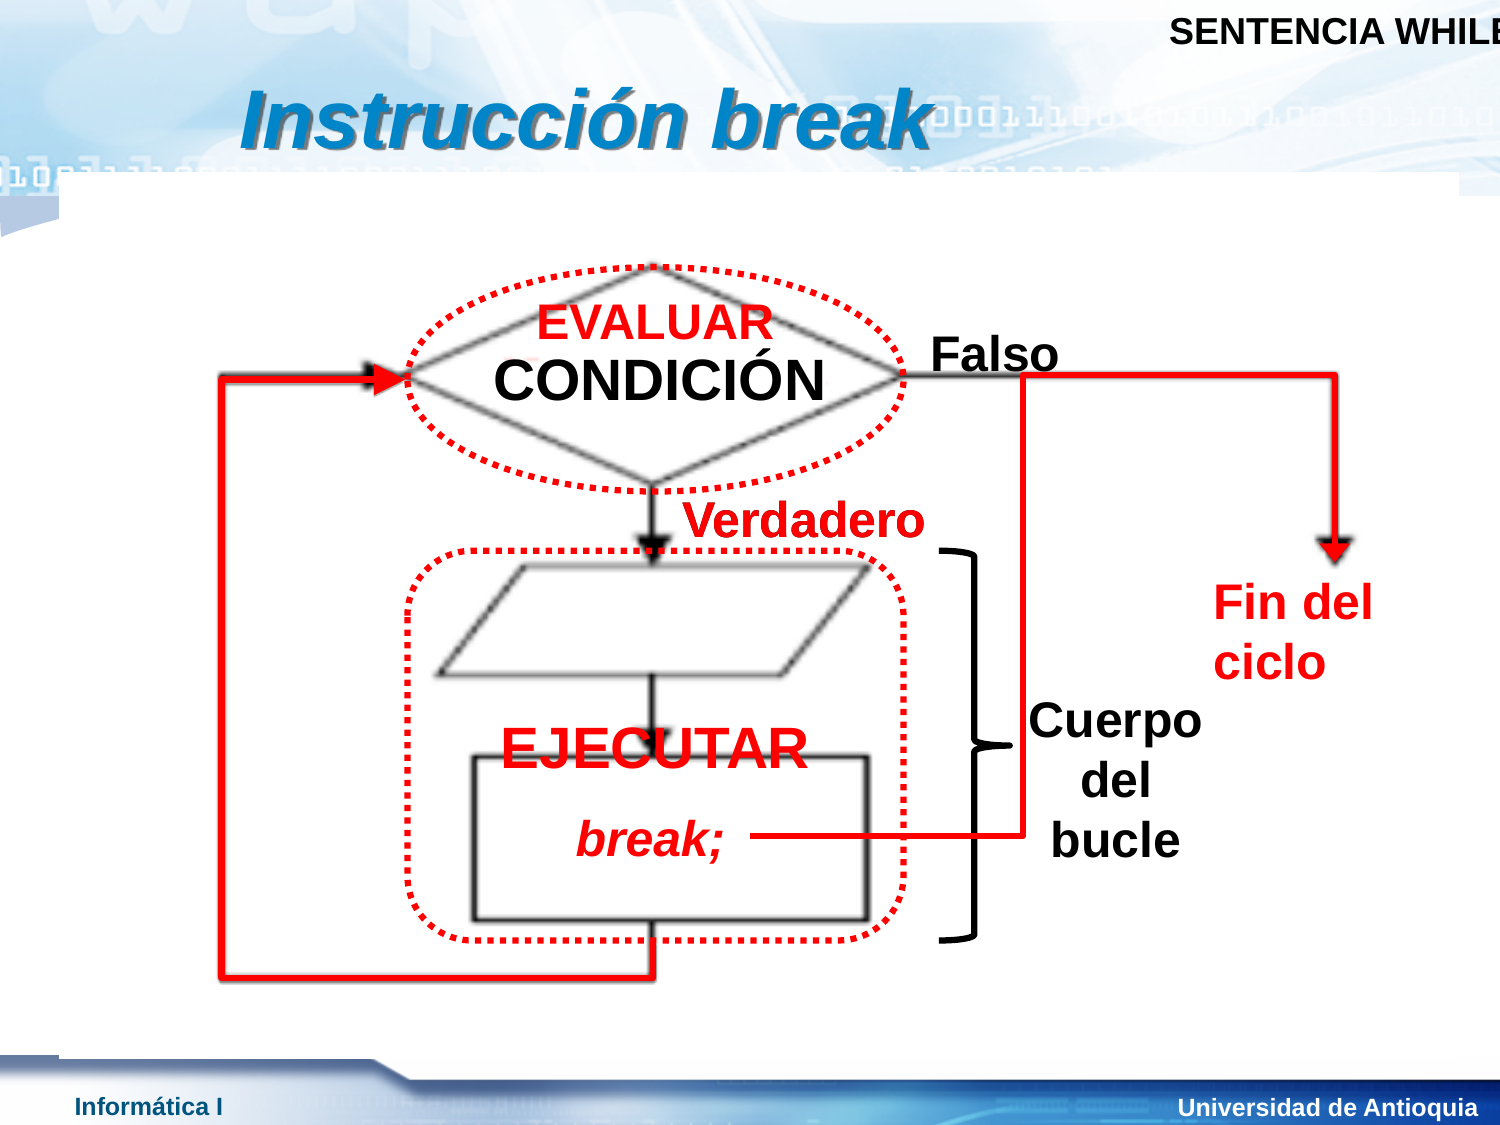

SENTENCIA WHILE
# Instrucción break
Falso
Verdadero
Cuerpo del bucle
EVALUAR
CONDICIÓN
Verdadero
EJECUTAR
Fin del ciclo
break;